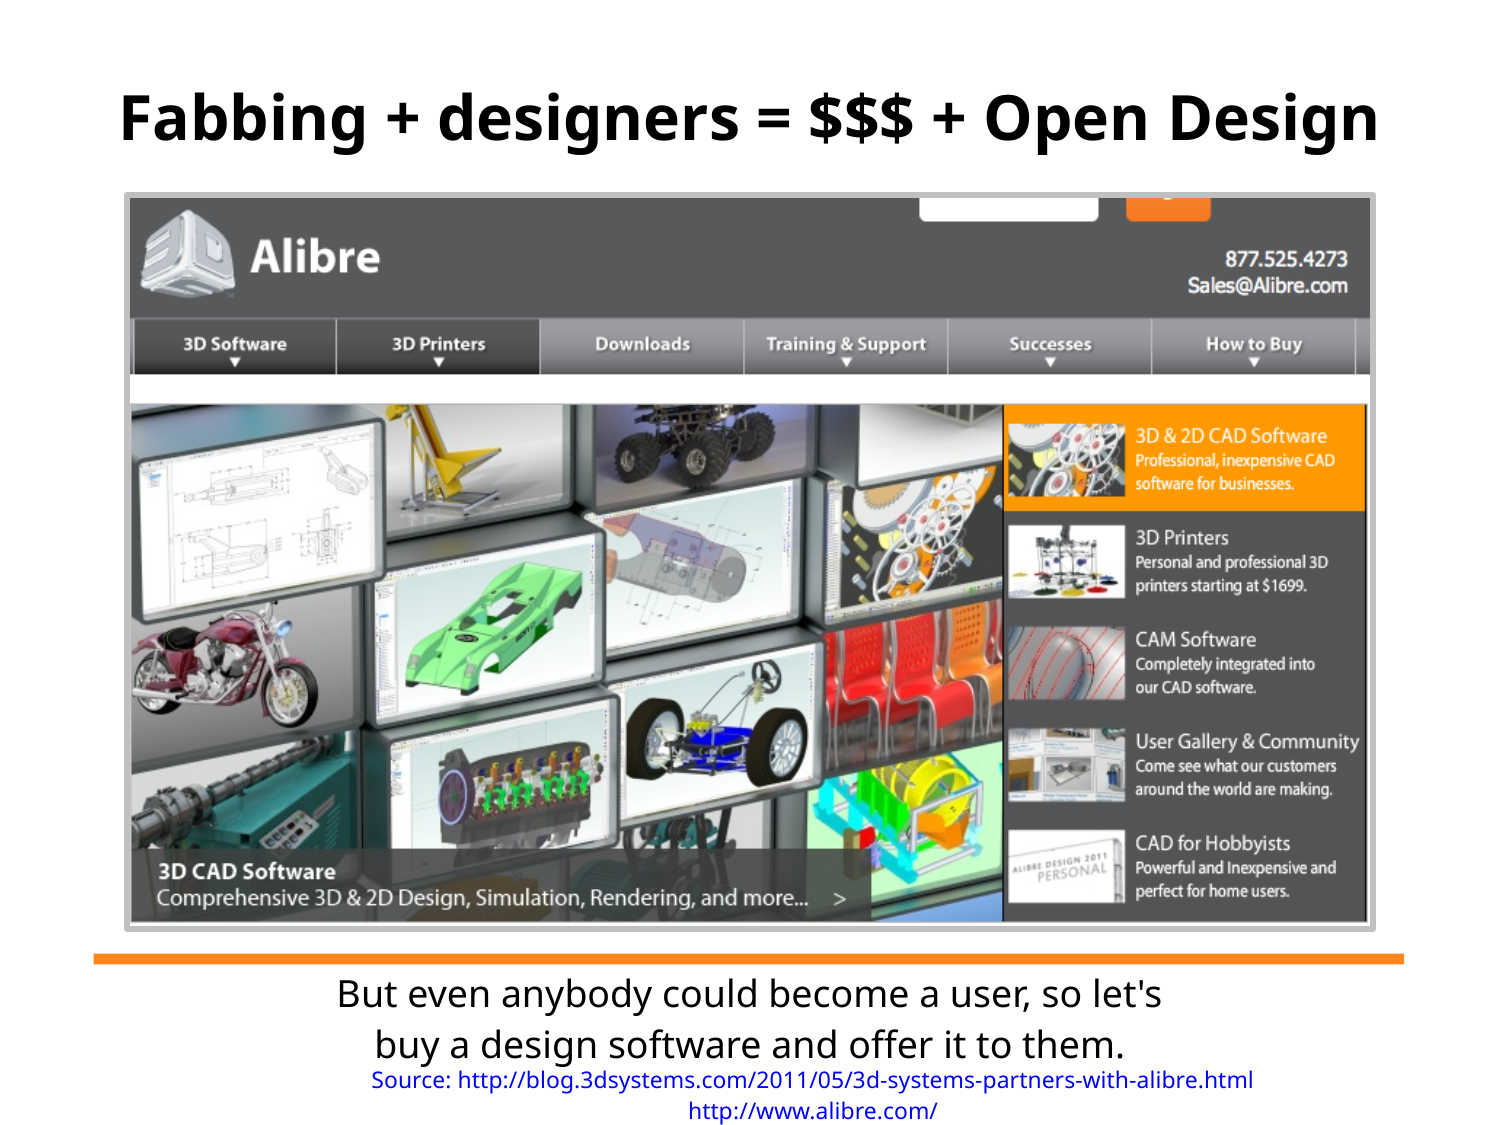

# Fabbing + designers = $$$ + Open Design
But even anybody could become a user, so let's buy a design software and offer it to them.
Source: http://blog.3dsystems.com/2011/05/3d-systems-partners-with-alibre.html
http://www.alibre.com/